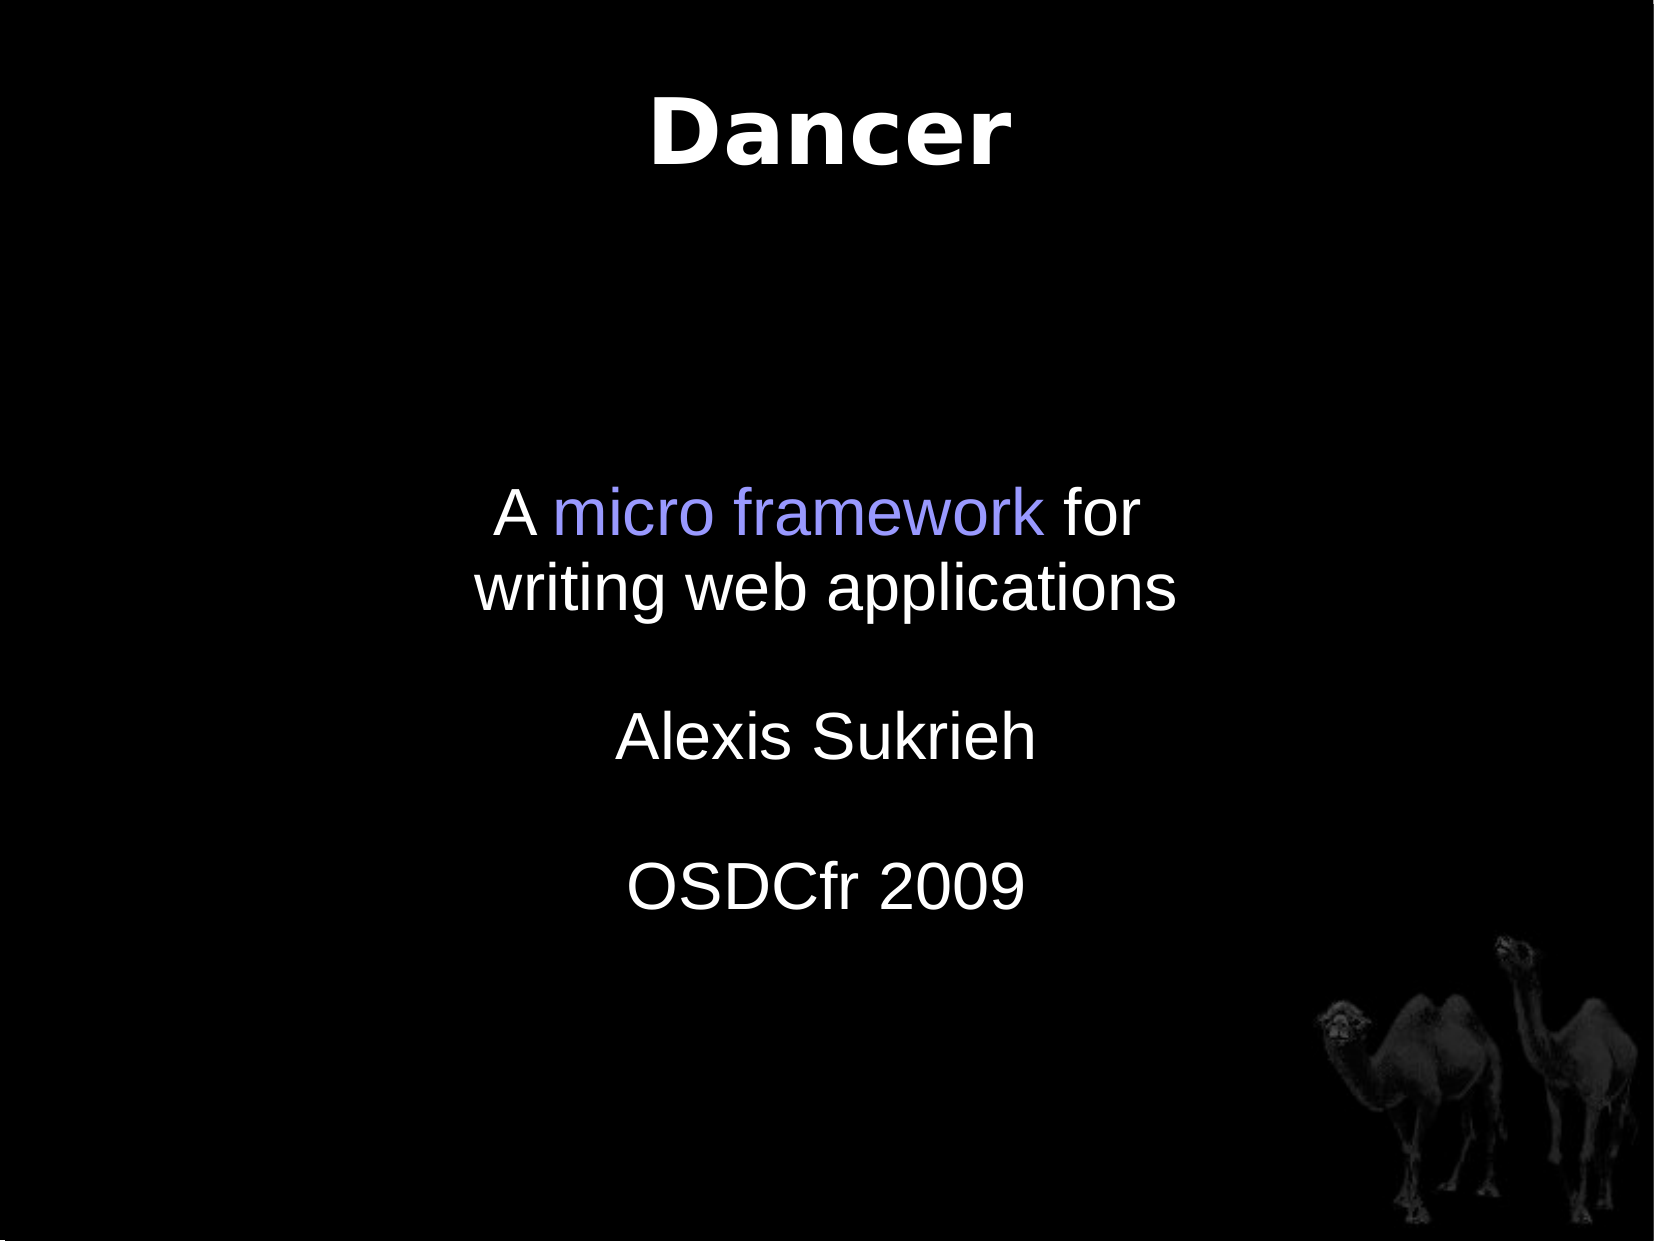

# Dancer
A micro framework for
writing web applications
Alexis Sukrieh
OSDCfr 2009